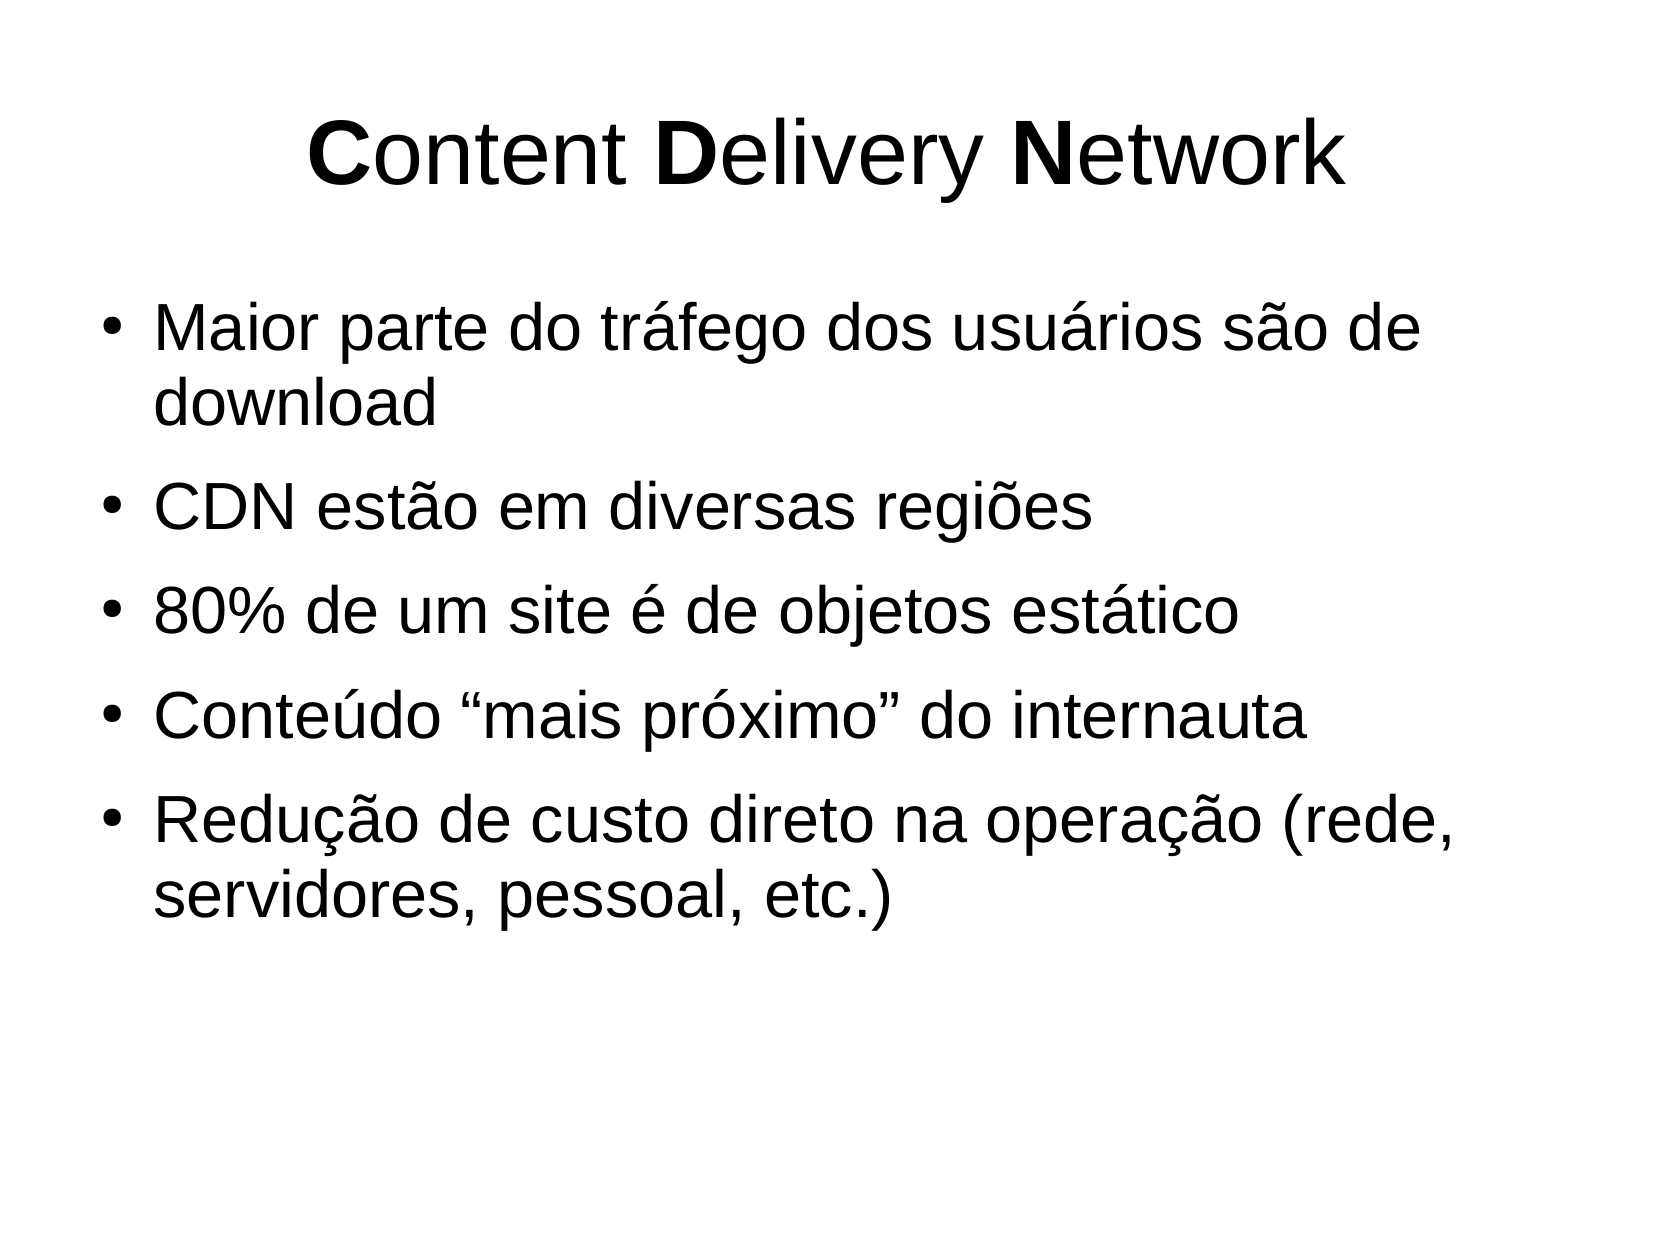

# Content Delivery Network
Maior parte do tráfego dos usuários são de download
CDN estão em diversas regiões
80% de um site é de objetos estático
Conteúdo “mais próximo” do internauta
Redução de custo direto na operação (rede, servidores, pessoal, etc.)